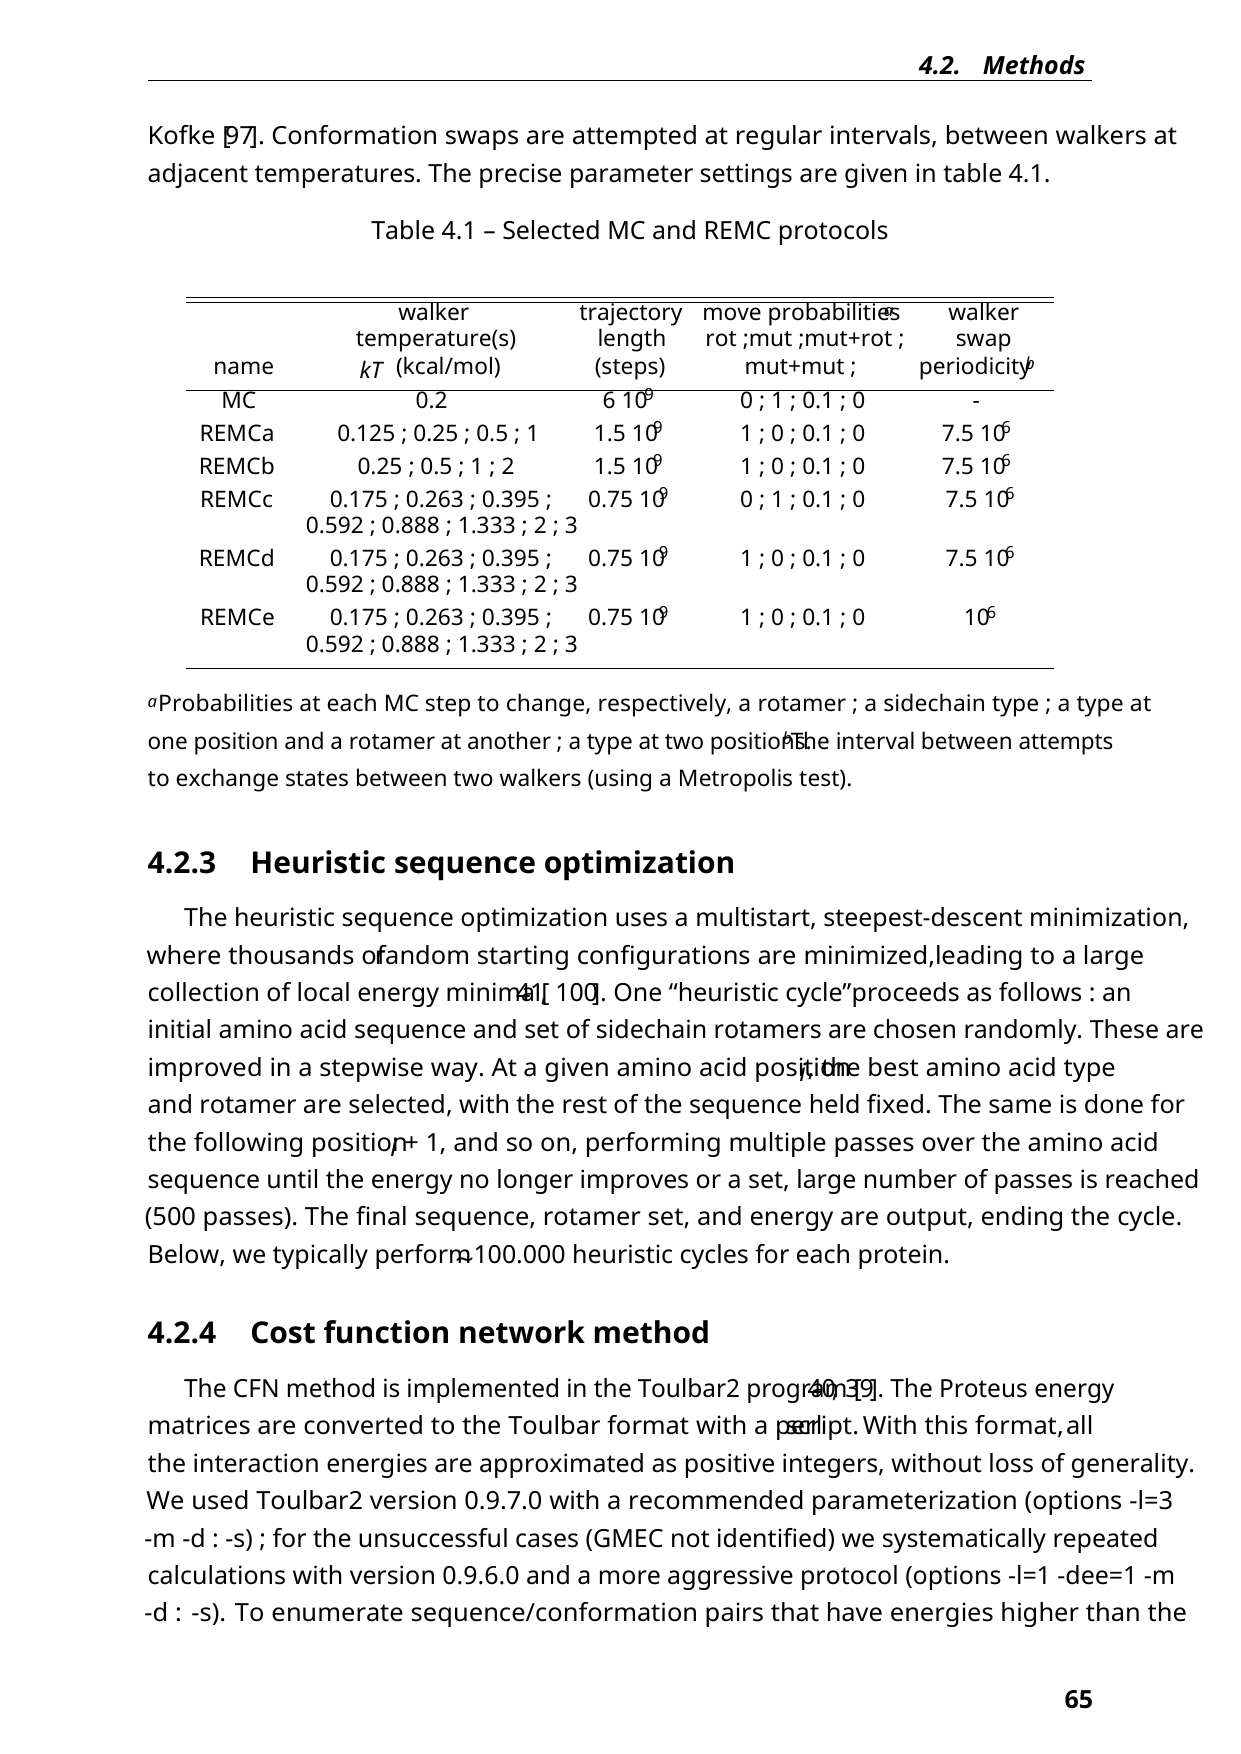

4.2.
Methods
Kofke [
97
]. Conformation swaps are attempted at regular intervals, between walkers at
adjacent temperatures. The precise parameter settings are given in table 4.1.
Table 4.1 – Selected MC and REMC protocols
walker
trajectory
move probabilities
walker
a
temperature(s)
length
rot ;mut ;mut+rot ;
swap
name
(kcal/mol)
(steps)
mut+mut ;
periodicity
b
kT
9
MC
0.2
6 10
0 ; 1 ; 0.1 ; 0
-
9
6
REMCa
0.125 ; 0.25 ; 0.5 ; 1
1.5 10
1 ; 0 ; 0.1 ; 0
7.5 10
9
6
REMCb
0.25 ; 0.5 ; 1 ; 2
1.5 10
1 ; 0 ; 0.1 ; 0
7.5 10
9
6
REMCc
0.175 ; 0.263 ; 0.395 ;
0.75 10
0 ; 1 ; 0.1 ; 0
7.5 10
0.592 ; 0.888 ; 1.333 ; 2 ; 3
9
6
REMCd
0.175 ; 0.263 ; 0.395 ;
0.75 10
1 ; 0 ; 0.1 ; 0
7.5 10
0.592 ; 0.888 ; 1.333 ; 2 ; 3
9
6
REMCe
0.175 ; 0.263 ; 0.395 ;
0.75 10
1 ; 0 ; 0.1 ; 0
10
0.592 ; 0.888 ; 1.333 ; 2 ; 3
Probabilities at each MC step to change, respectively, a rotamer ; a sidechain type ; a type at
a
one position and a rotamer at another ; a type at two positions.
The interval between attempts
b
to exchange states between two walkers (using a Metropolis test).
4.2.3
Heuristic sequence optimization
The heuristic sequence optimization uses a multistart, steepest-descent minimization,
where thousands of
random starting configurations are minimized,leading to a large
collection of local energy minima [
41
,
100
]. One “heuristic cycle”proceeds as follows : an
initial amino acid sequence and set of sidechain rotamers are chosen randomly. These are
improved in a stepwise way. At a given amino acid position
, the best amino acid type
i
and rotamer are selected, with the rest of the sequence held fixed. The same is done for
the following position
+ 1, and so on, performing multiple passes over the amino acid
i
sequence until the energy no longer improves or a set, large number of passes is reached
(500 passes). The final sequence, rotamer set, and energy are output, ending the cycle.
Below, we typically perform
100.000 heuristic cycles for each protein.
∼
4.2.4
Cost function network method
The CFN method is implemented in the Toulbar2 program [
40
,
39
]. The Proteus energy
matrices are converted to the Toulbar format with a perl
script.
With this format,
all
the interaction energies are approximated as positive integers, without loss of generality.
We used Toulbar2 version 0.9.7.0 with a recommended parameterization (options -l=3
-m -d : -s) ; for the unsuccessful cases (GMEC not identified) we systematically repeated
calculations with version 0.9.6.0 and a more aggressive protocol (options -l=1 -dee=1 -m
-d :
-s).
To enumerate sequence/conformation pairs that have energies higher than the
65